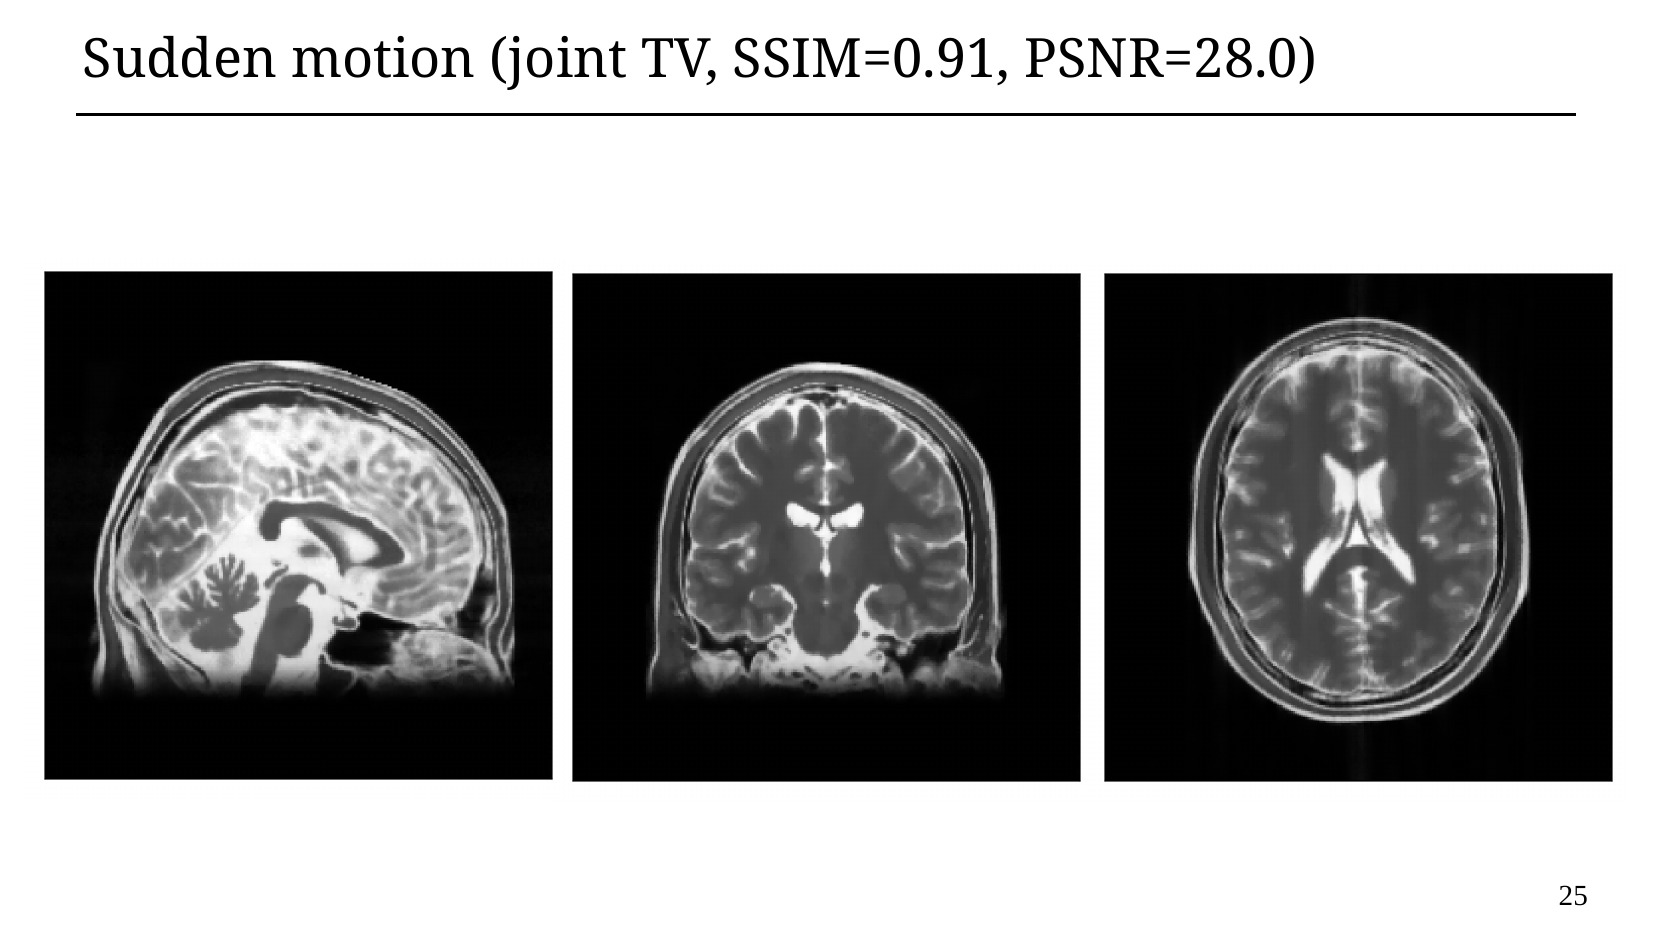

# Sudden motion (joint TV, SSIM=0.91, PSNR=28.0)